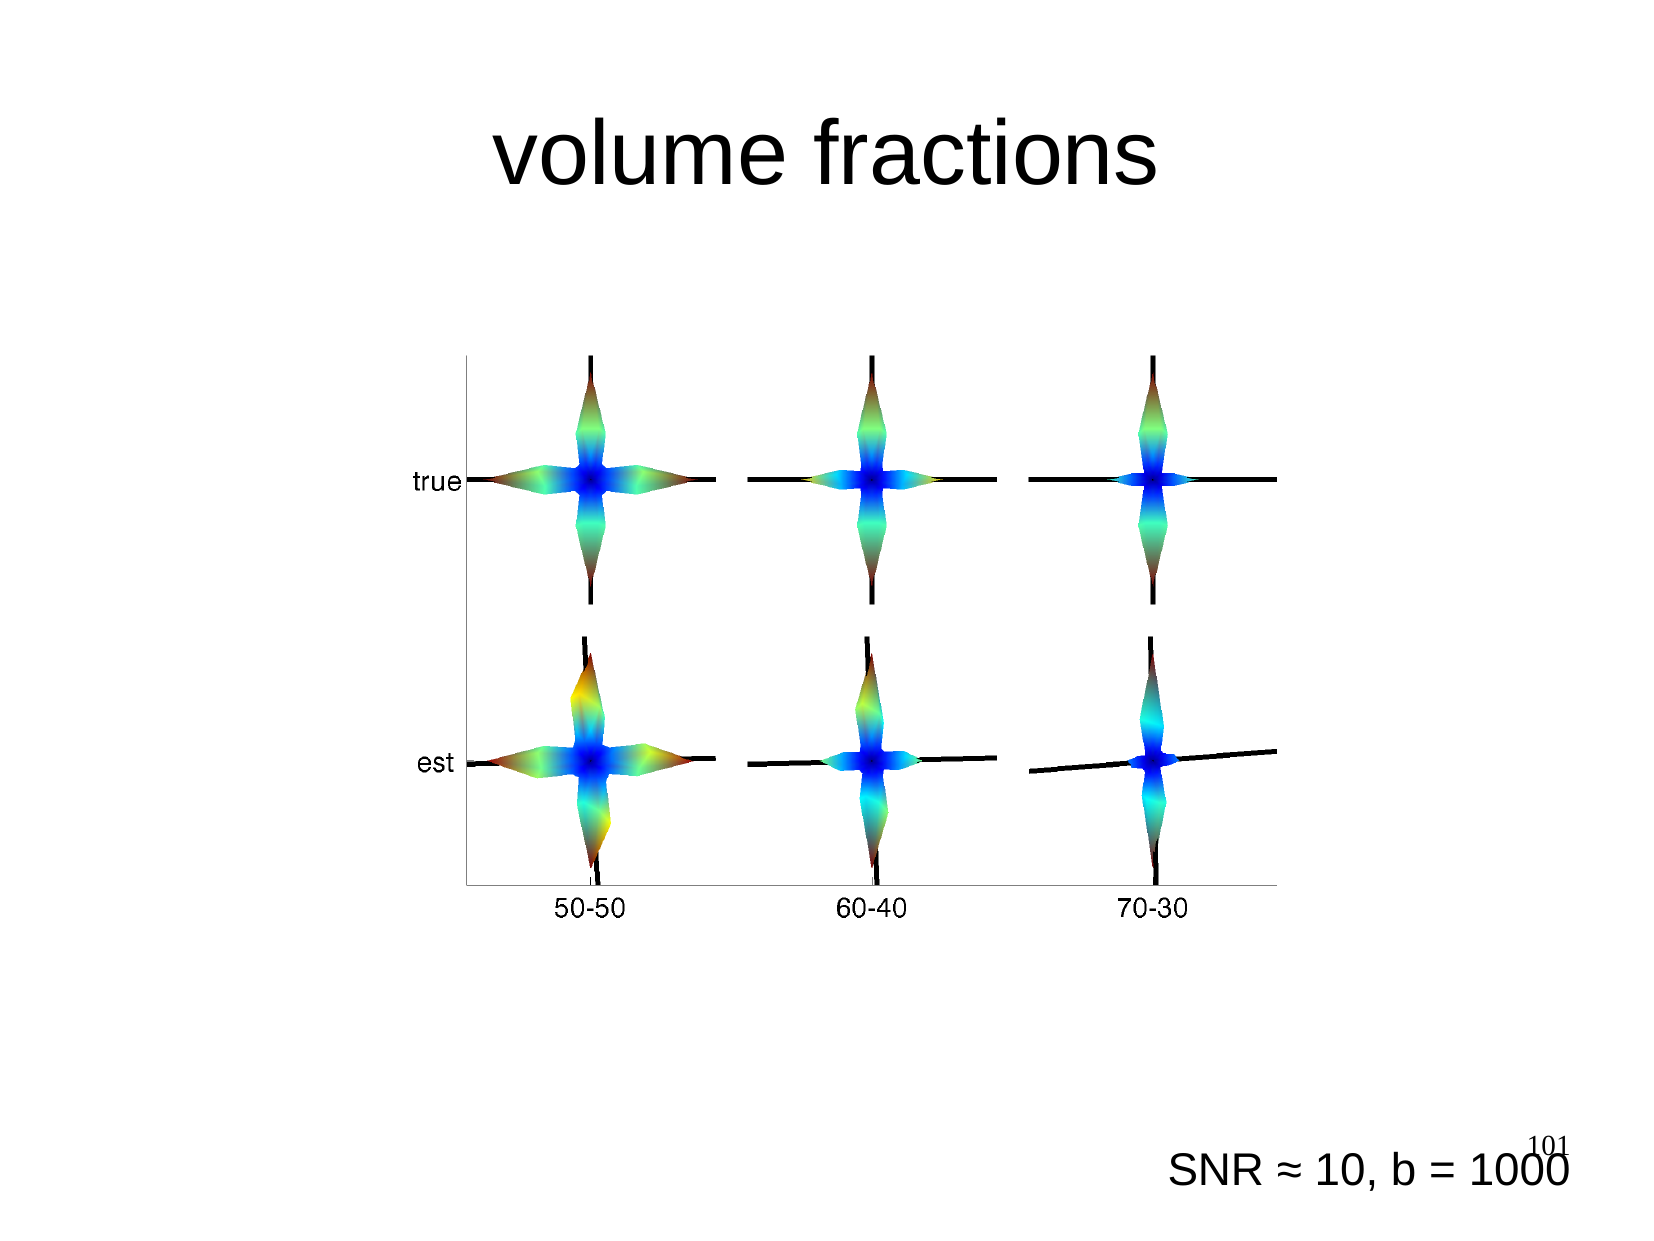

# volume fractions
101
SNR ≈ 10, b = 1000